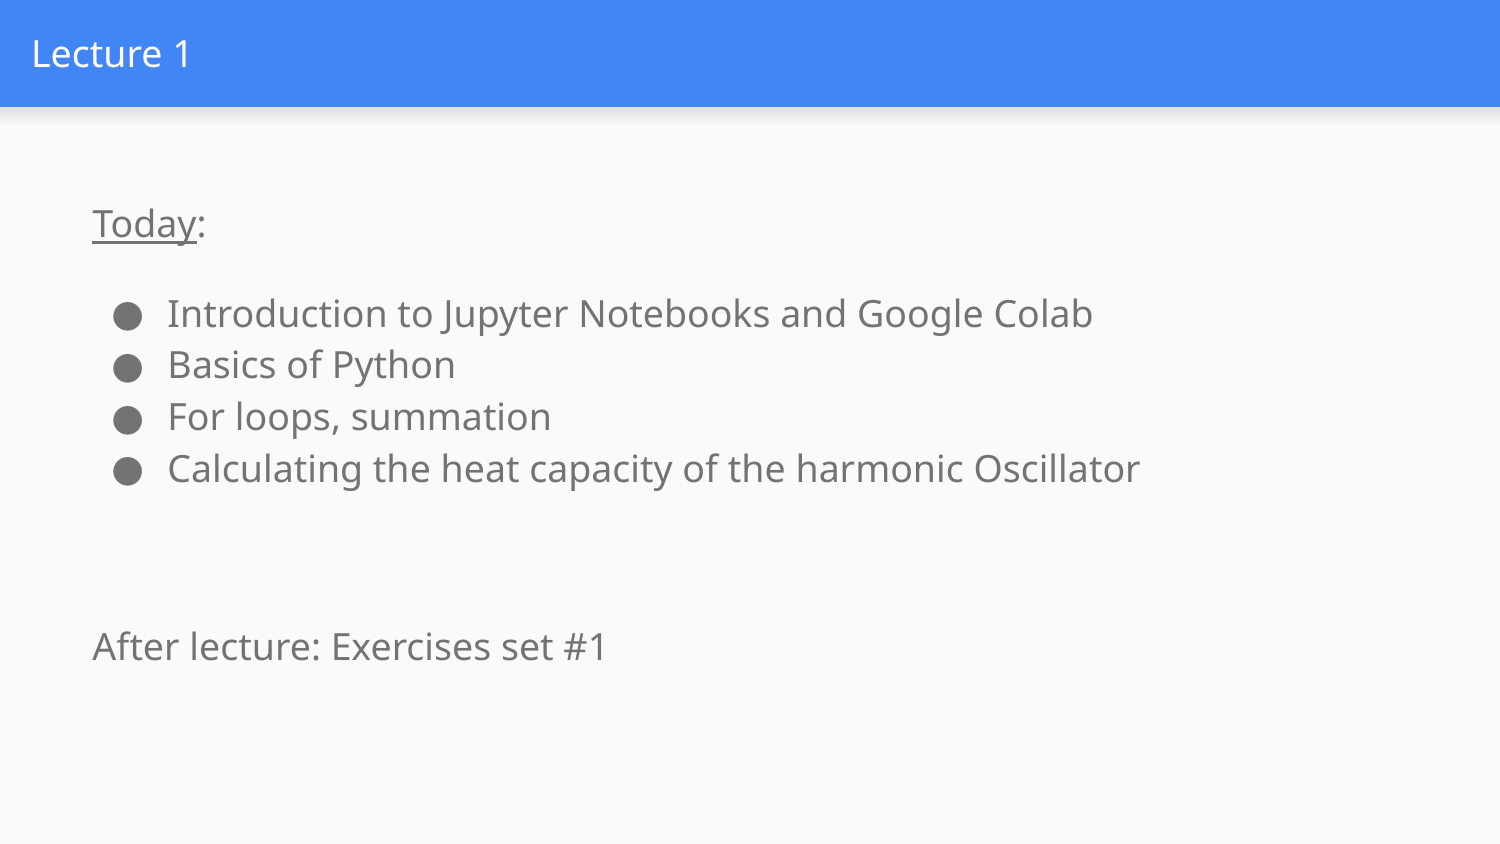

# Lecture 1
Today:
Introduction to Jupyter Notebooks and Google Colab
Basics of Python
For loops, summation
Calculating the heat capacity of the harmonic Oscillator
After lecture: Exercises set #1